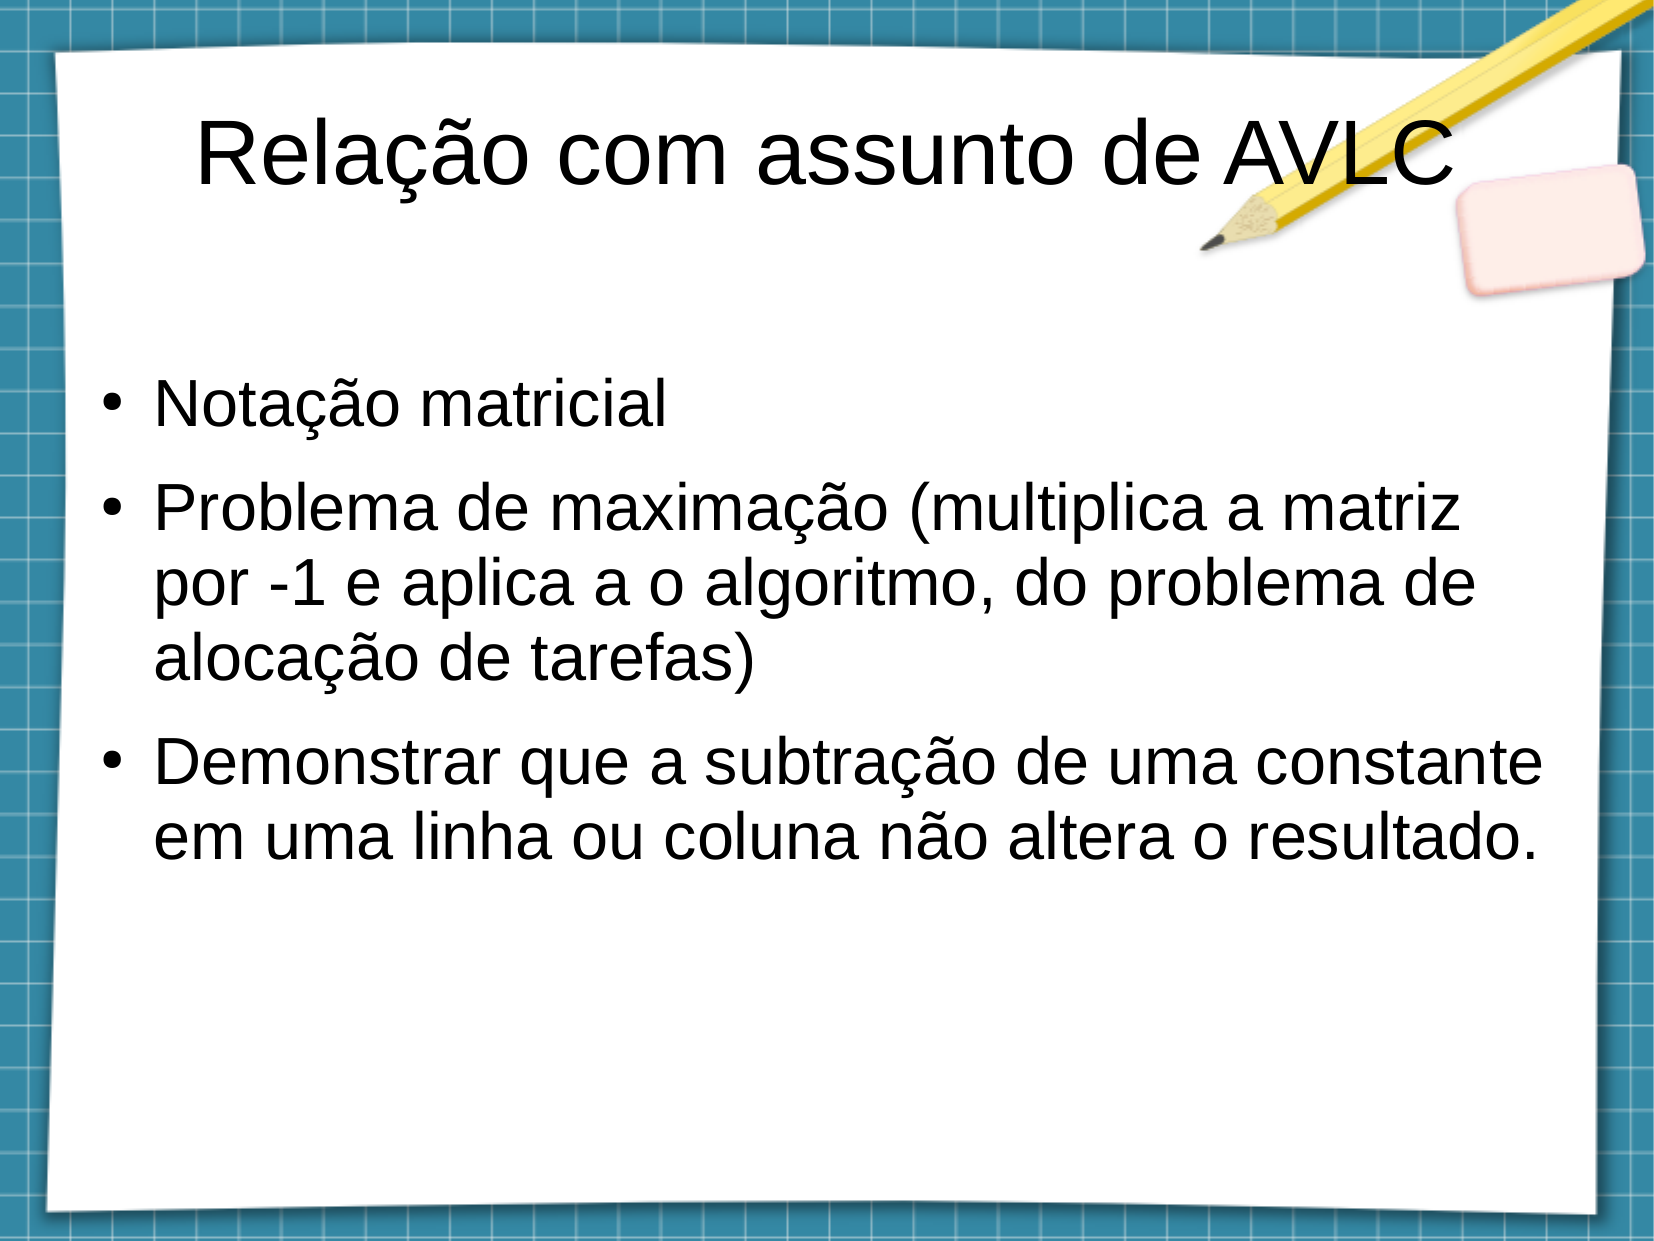

# Relação com assunto de AVLC
Notação matricial
Problema de maximação (multiplica a matriz por -1 e aplica a o algoritmo, do problema de alocação de tarefas)
Demonstrar que a subtração de uma constante em uma linha ou coluna não altera o resultado.